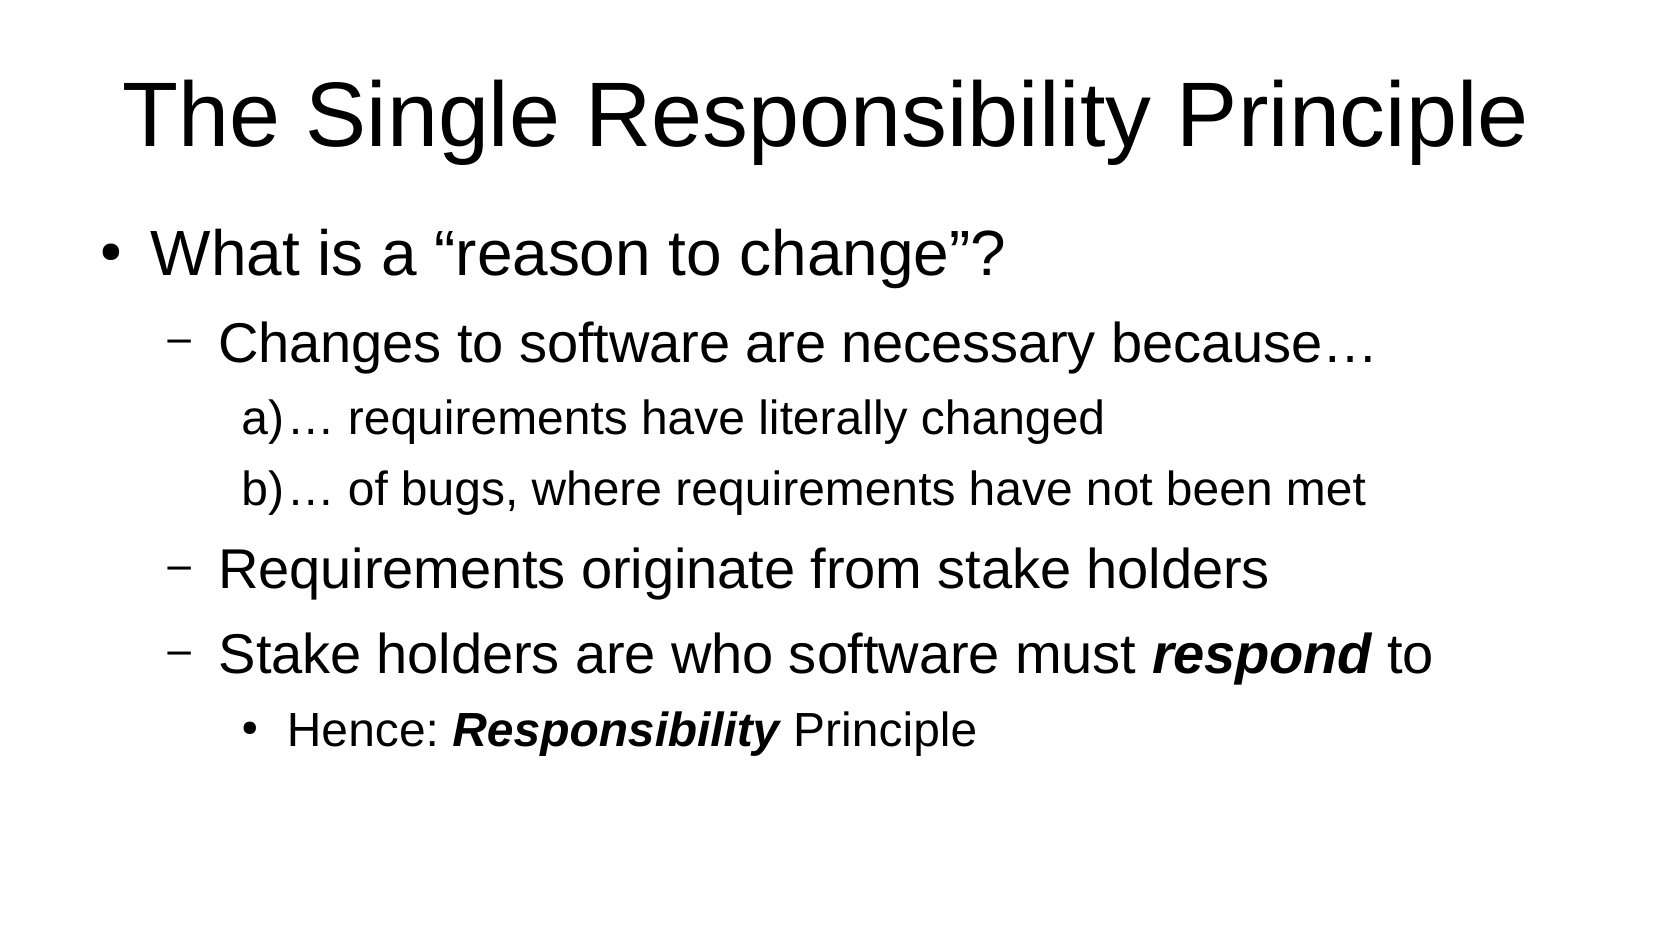

# The Single Responsibility Principle
What is a “reason to change”?
Changes to software are necessary because…
… requirements have literally changed
… of bugs, where requirements have not been met
Requirements originate from stake holders
Stake holders are who software must respond to
Hence: Responsibility Principle